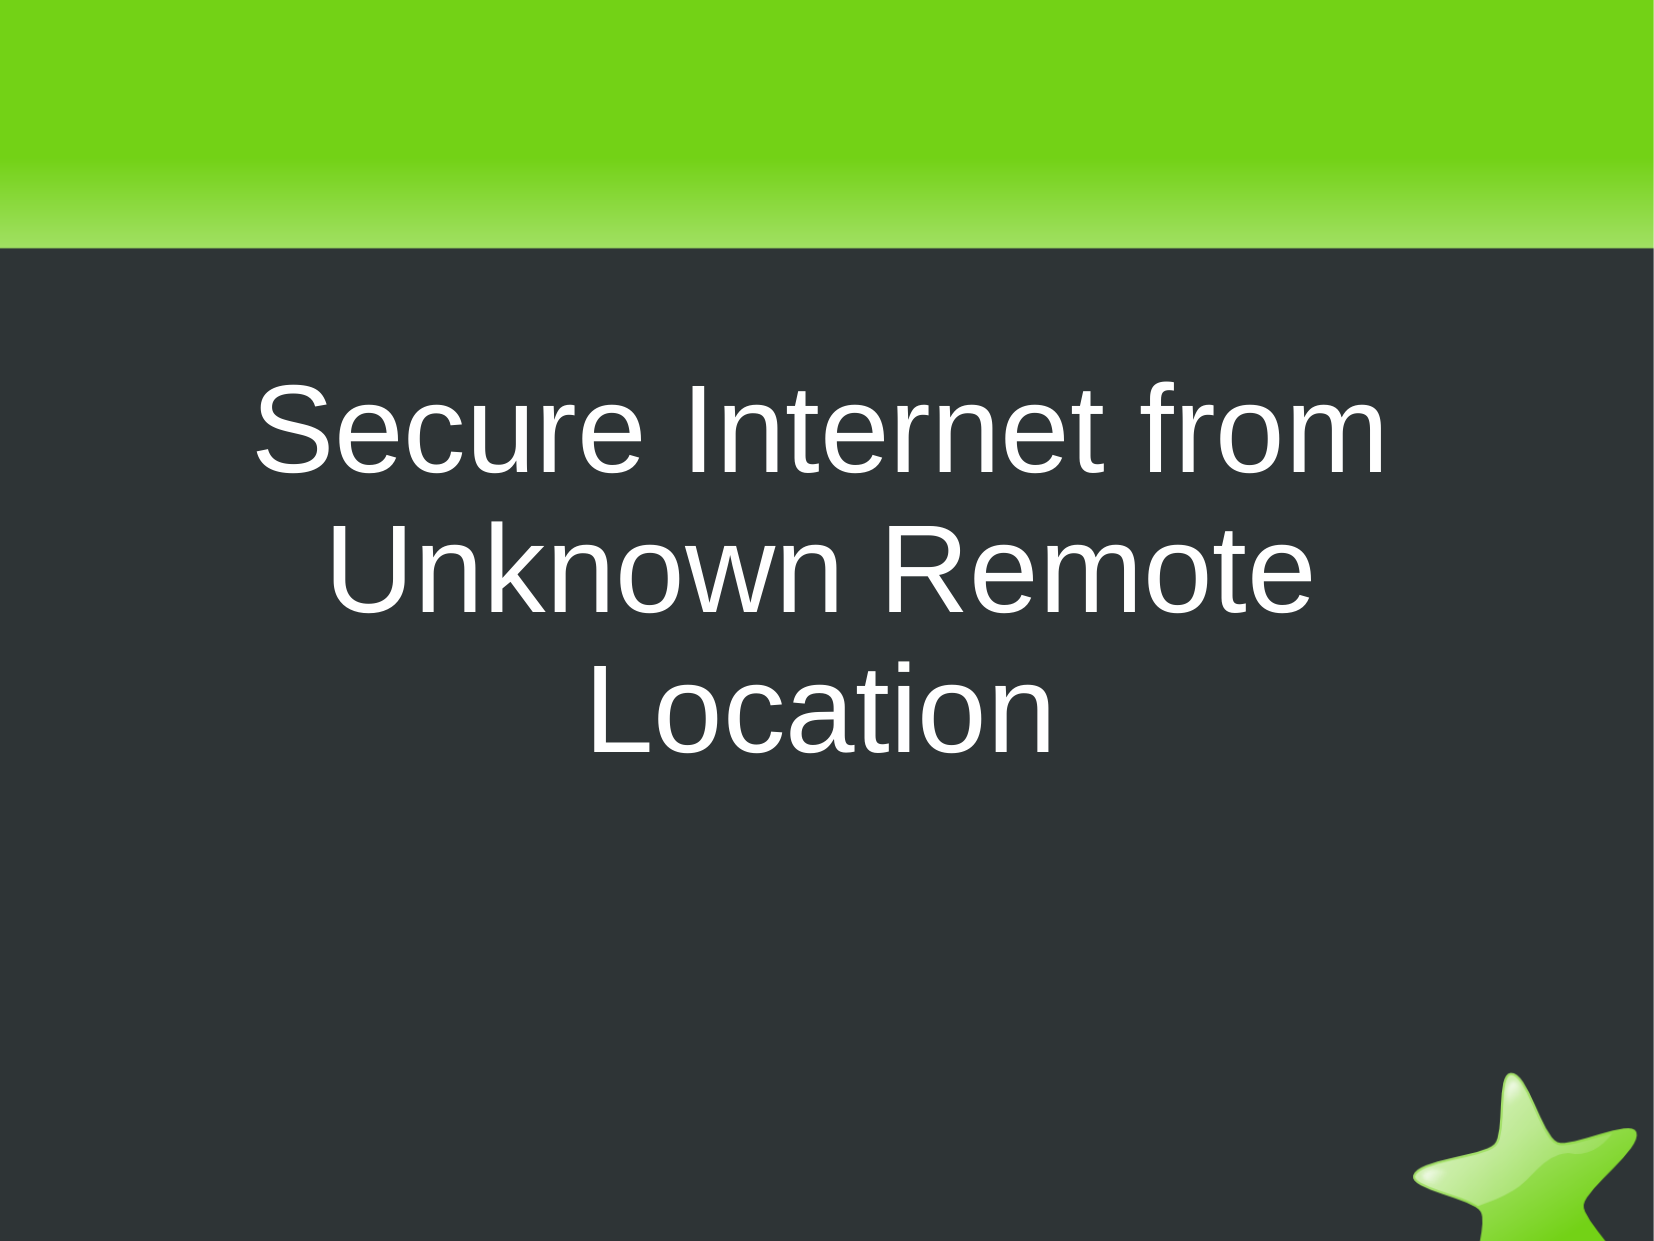

# Secure Internet from Unknown Remote Location